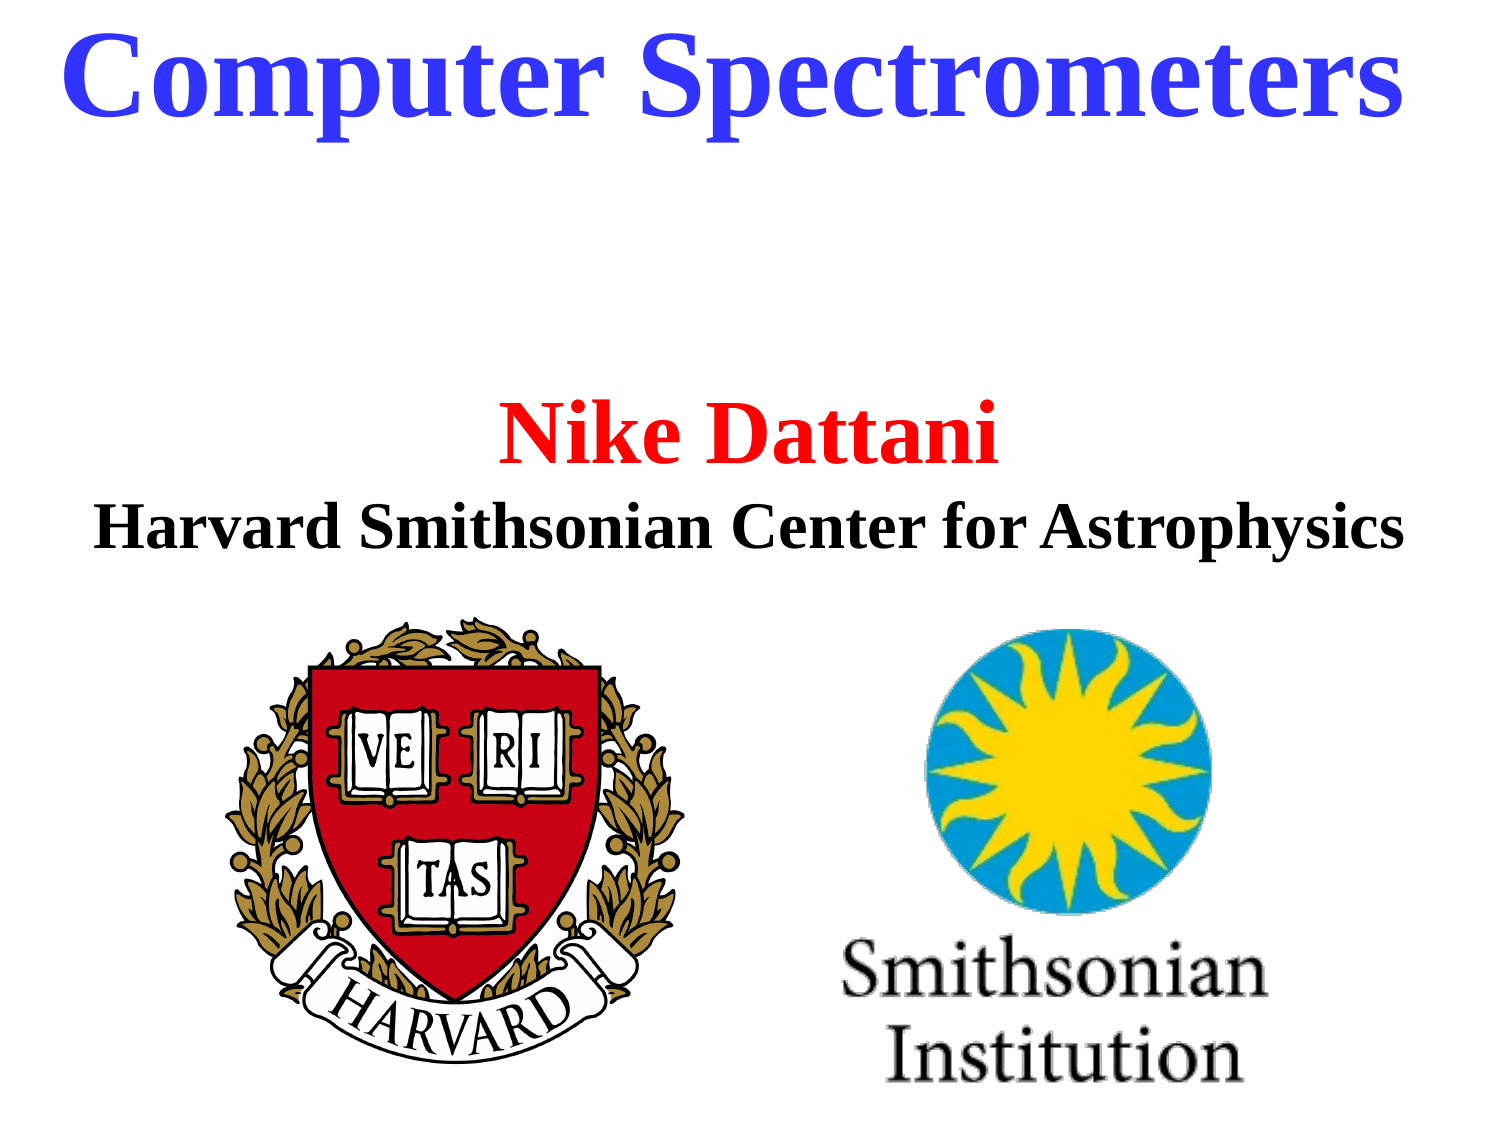

Computer Spectrometers
#
Nike Dattani
Harvard Smithsonian Center for Astrophysics